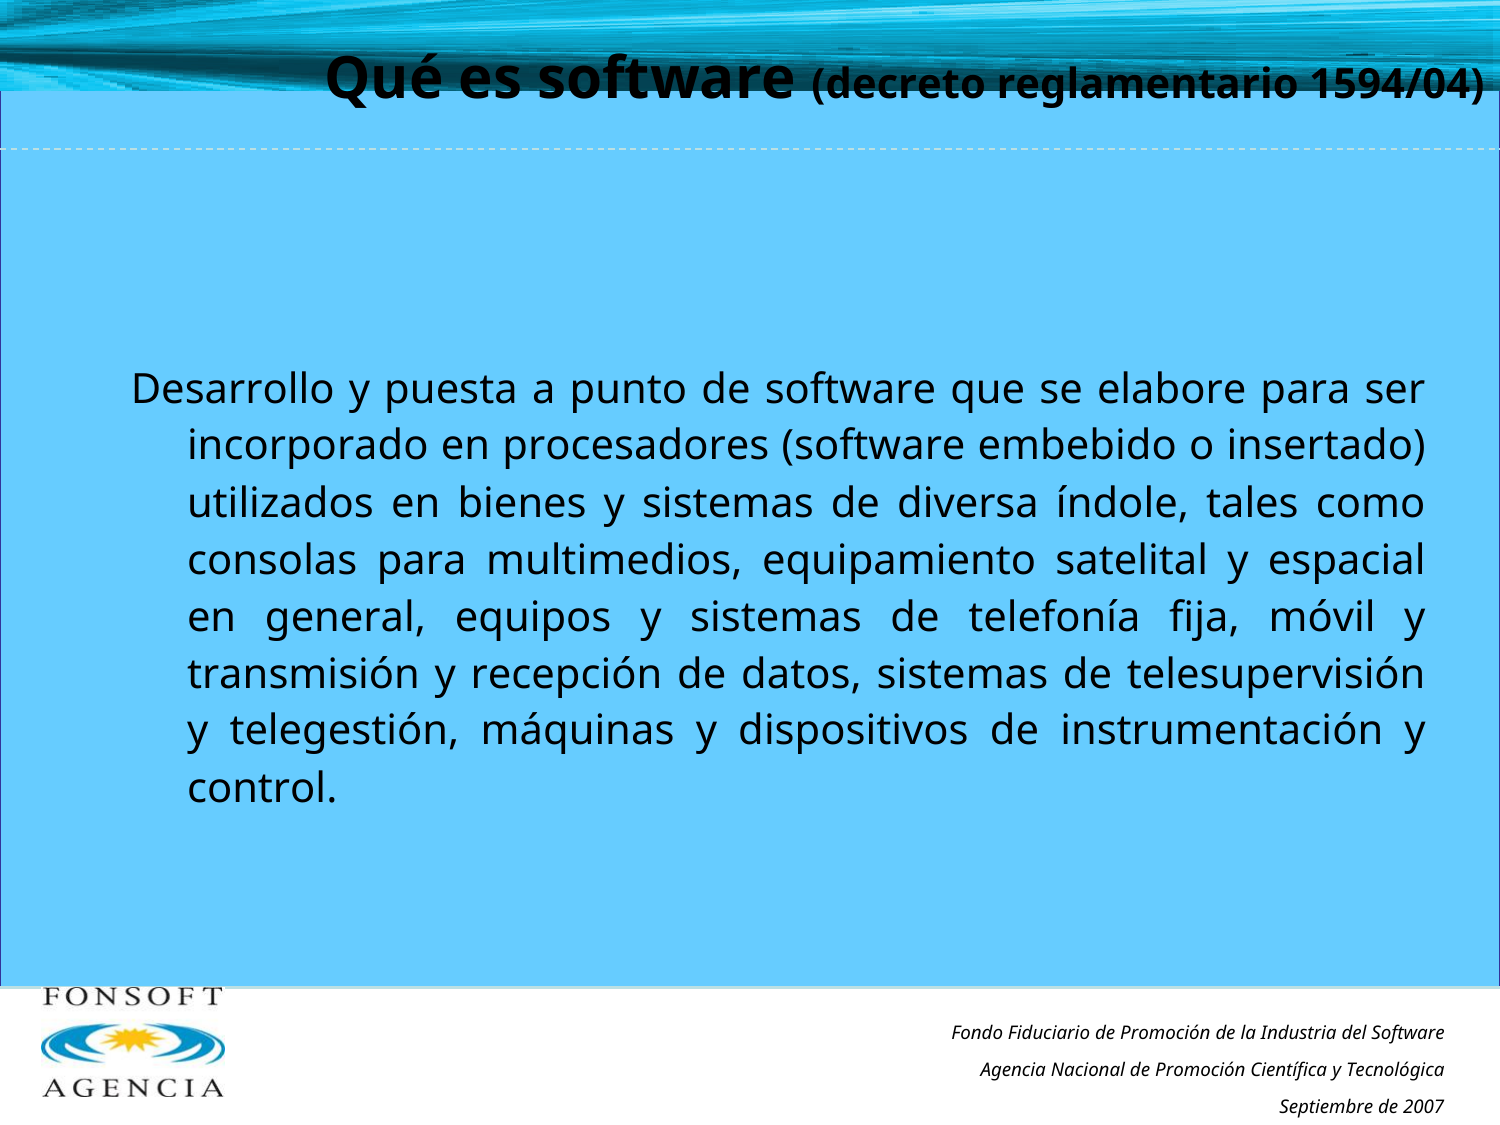

Qué es software (decreto reglamentario 1594/04)
Desarrollo y puesta a punto de software que se elabore para ser incorporado en procesadores (software embebido o insertado) utilizados en bienes y sistemas de diversa índole, tales como consolas para multimedios, equipamiento satelital y espacial en general, equipos y sistemas de telefonía fija, móvil y transmisión y recepción de datos, sistemas de telesupervisión y telegestión, máquinas y dispositivos de instrumentación y control.